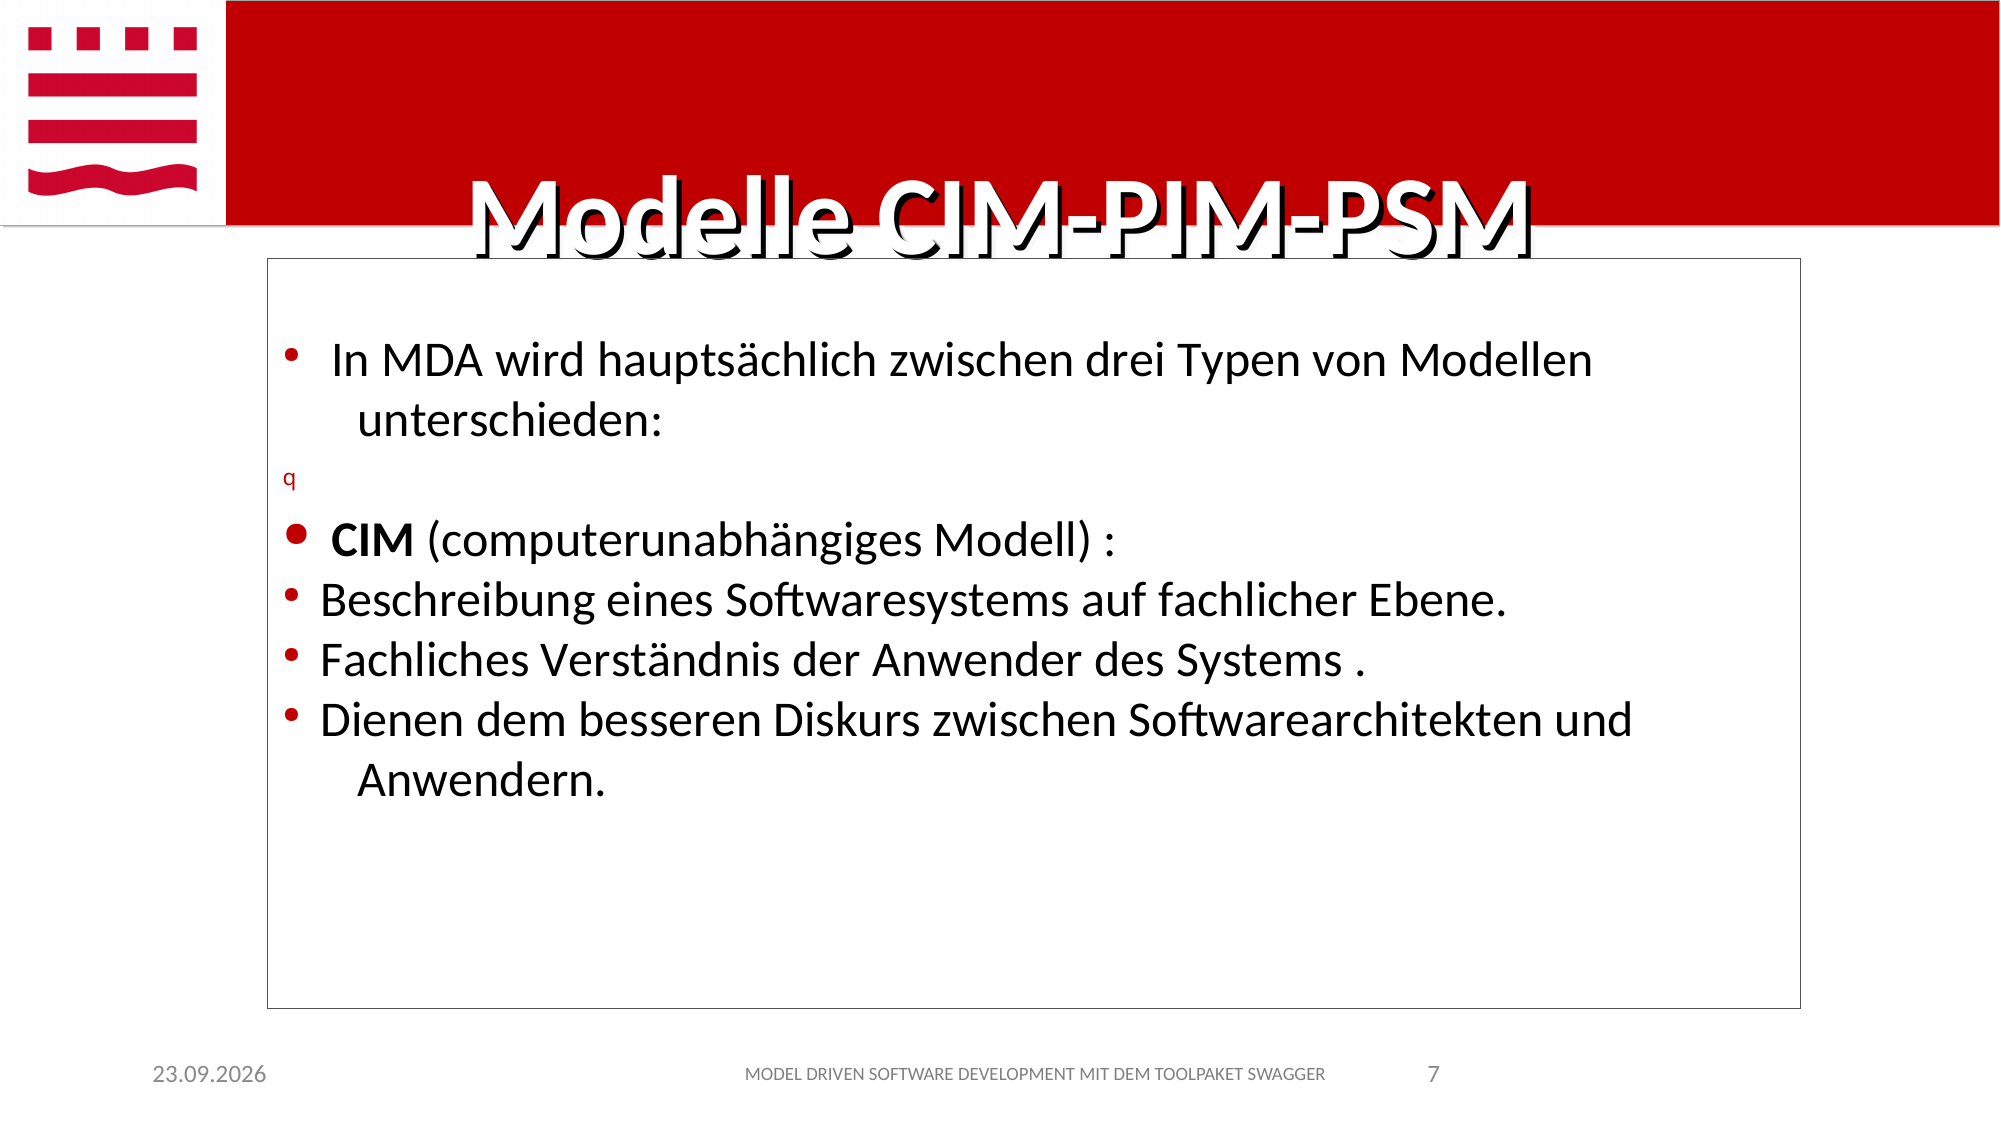

Modelle CIM-PIM-PSM
# In MDA wird hauptsächlich zwischen drei Typen von Modellen unterschieden:
 CIM (computerunabhängiges Modell) :
Beschreibung eines Softwaresystems auf fachlicher Ebene.
Fachliches Verständnis der Anwender des Systems .
Dienen dem besseren Diskurs zwischen Softwarearchitekten und Anwendern.
MODEL DRIVEN SOFTWARE DEVELOPMENT MIT DEM TOOLPAKET SWAGGER
7